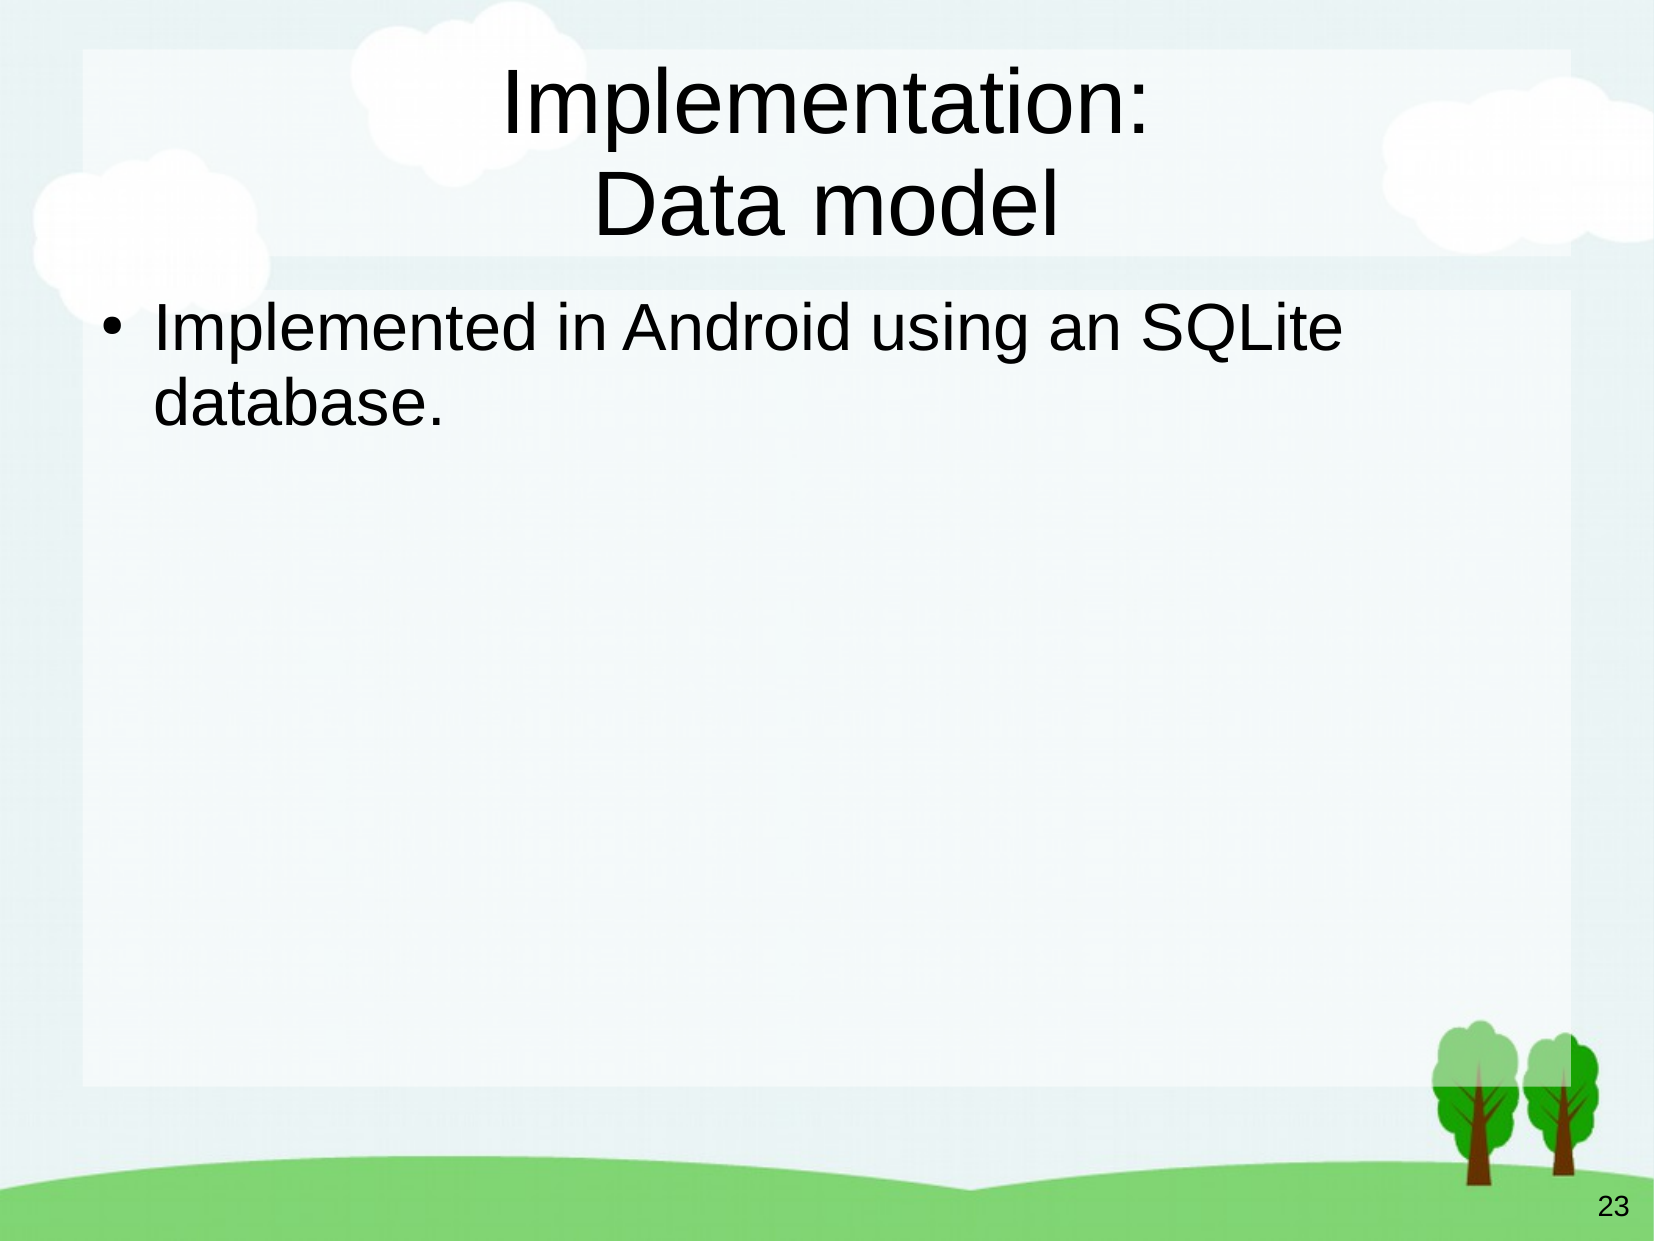

# Implementation: Data model
Implemented in Android using an SQLite database.
23